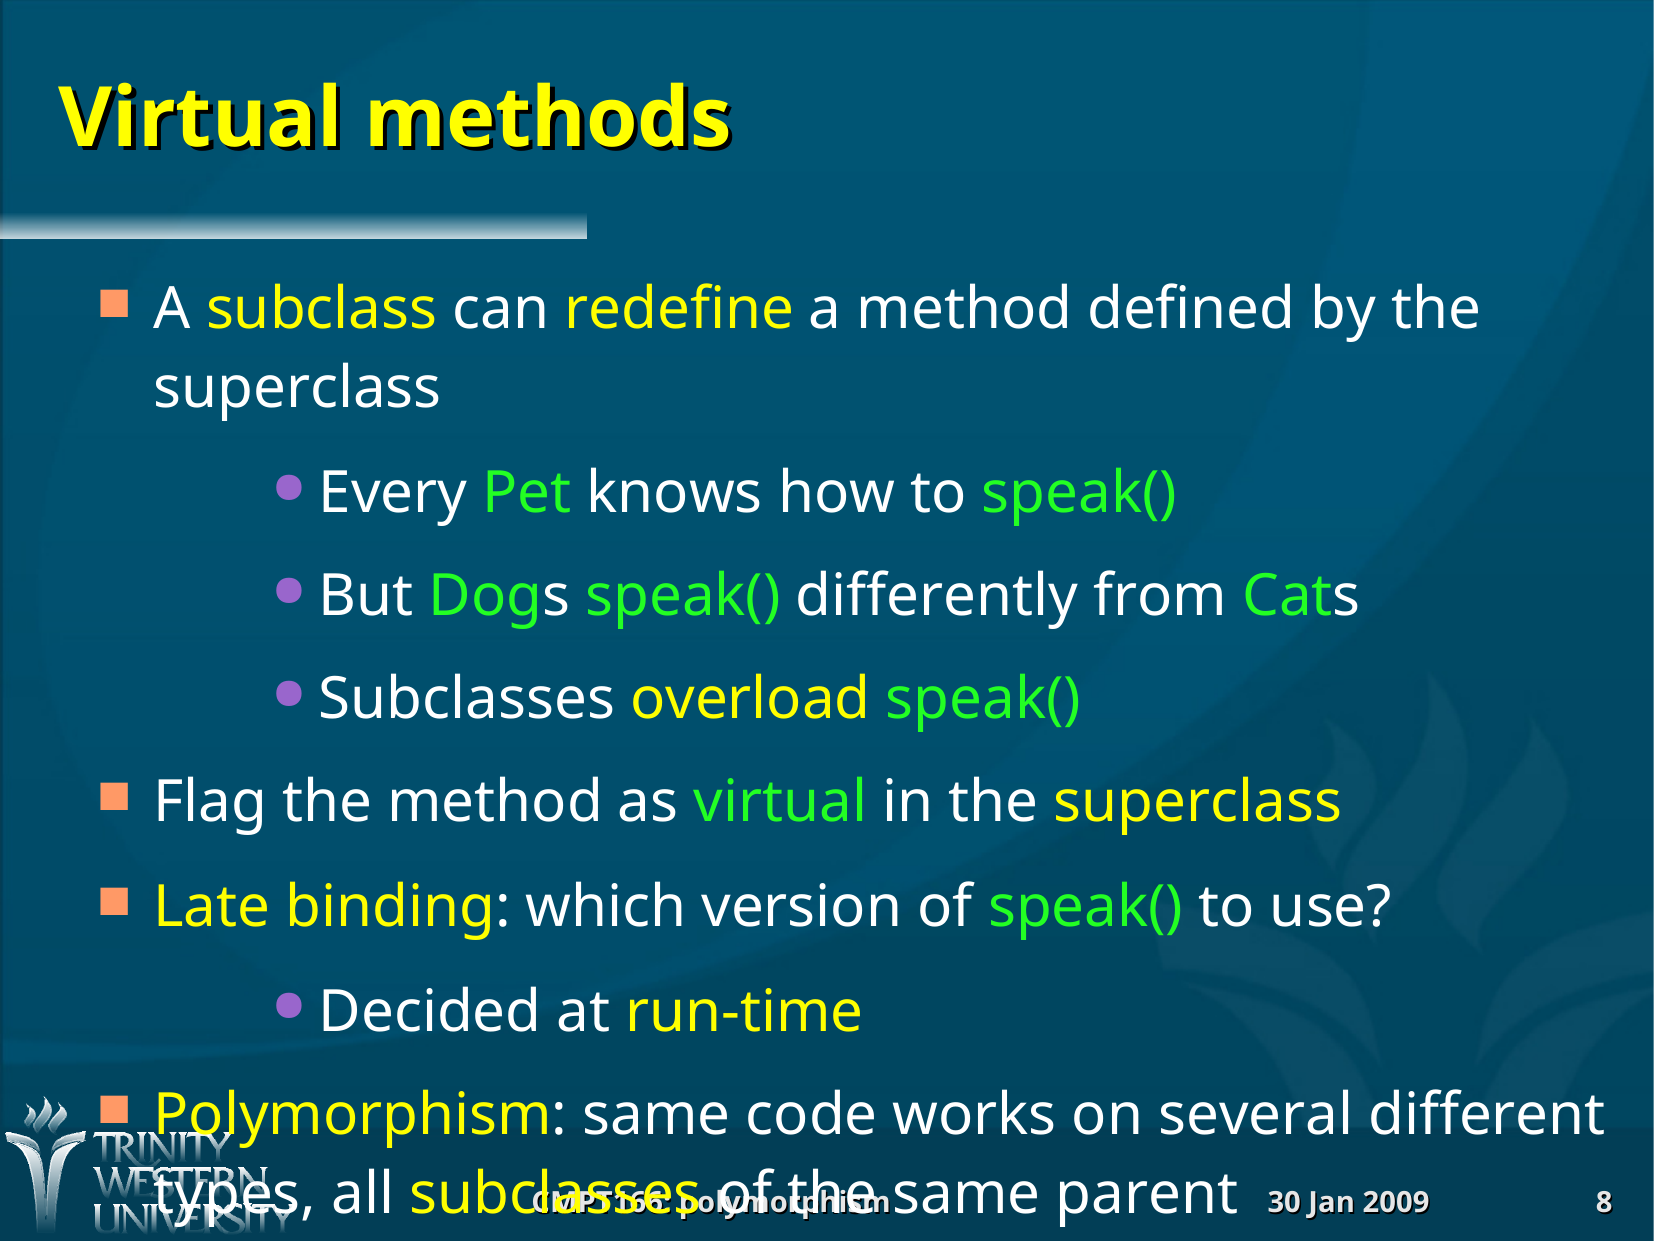

# Virtual methods
A subclass can redefine a method defined by the superclass
Every Pet knows how to speak()
But Dogs speak() differently from Cats
Subclasses overload speak()
Flag the method as virtual in the superclass
Late binding: which version of speak() to use?
Decided at run-time
Polymorphism: same code works on several different types, all subclasses of the same parent
CMPT166: polymorphism
30 Jan 2009
8